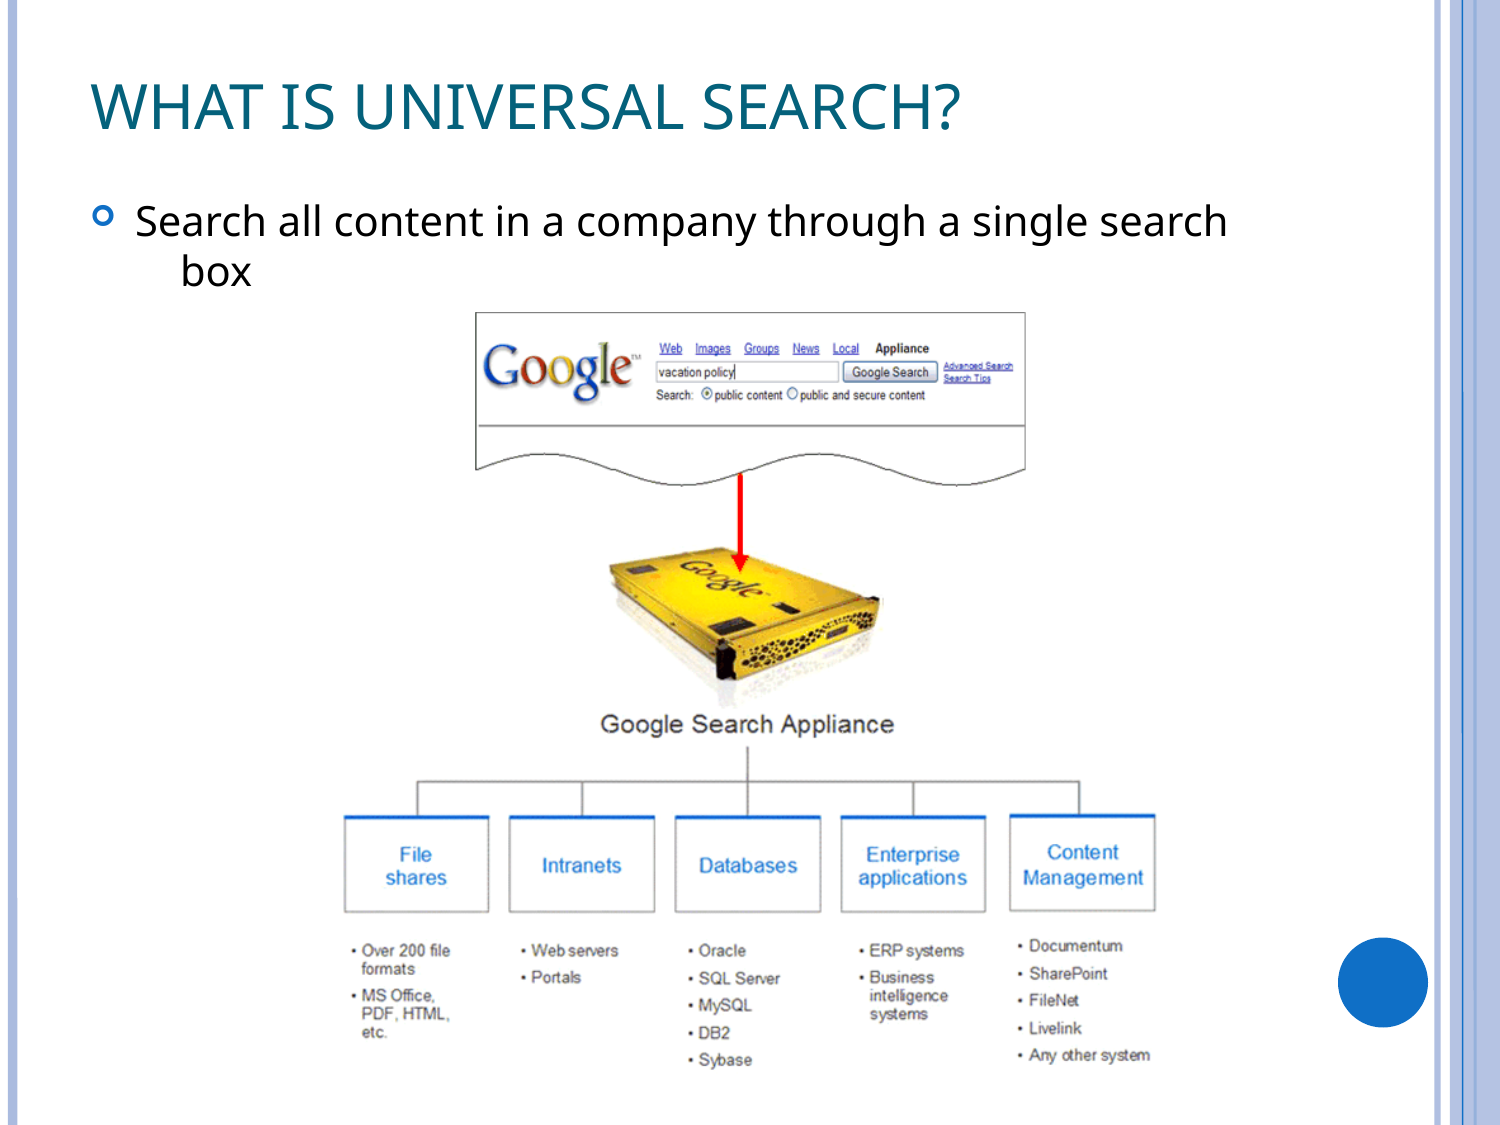

# What is Universal search?
Search all content in a company through a single search box